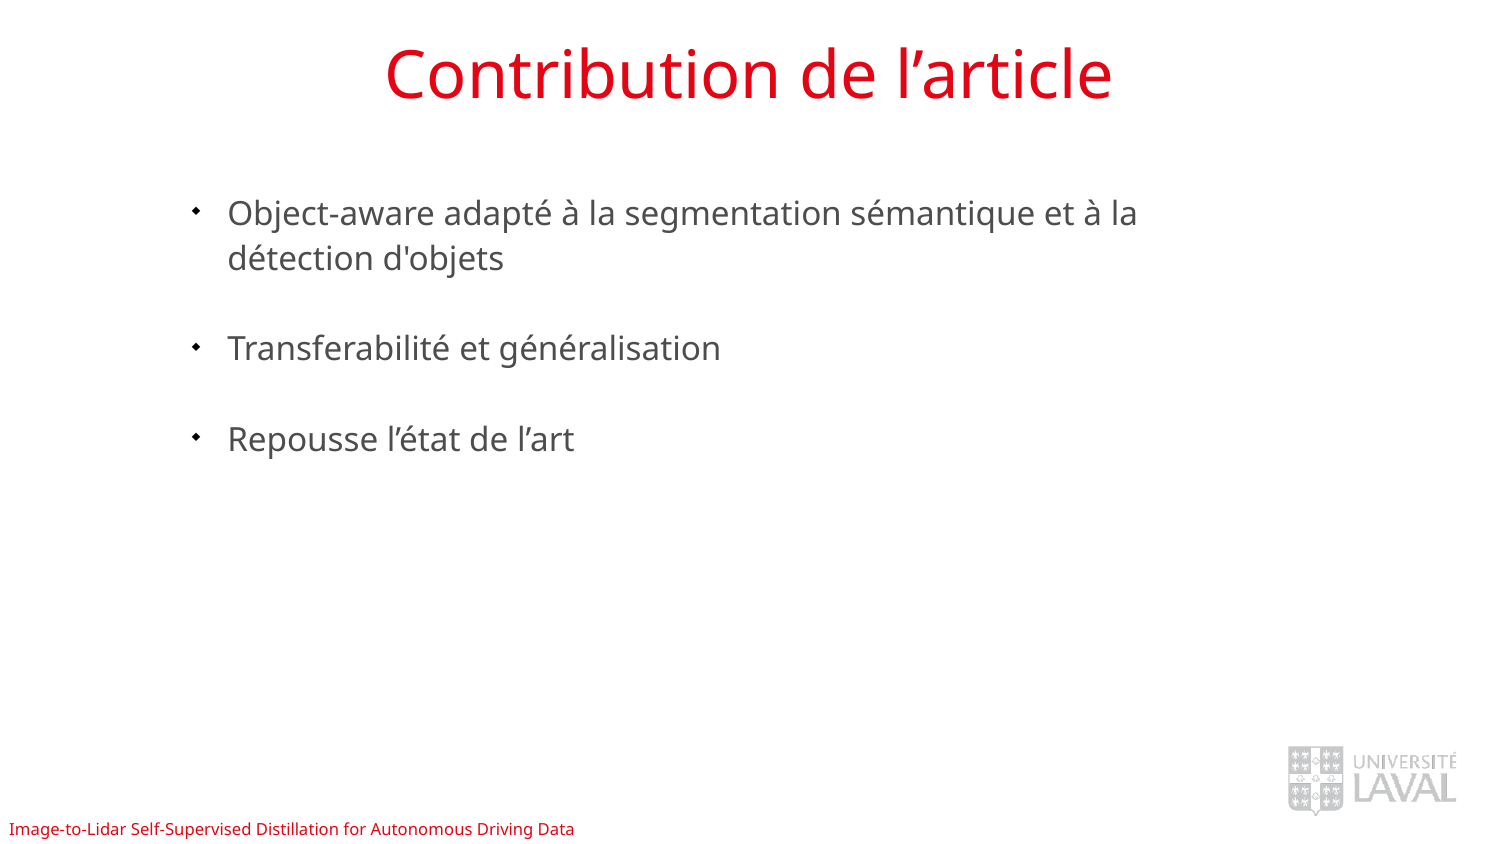

# Contribution de l’article
Object-aware adapté à la segmentation sémantique et à la détection d'objets
Transferabilité et généralisation
Repousse l’état de l’art
Image-to-Lidar Self-Supervised Distillation for Autonomous Driving Data